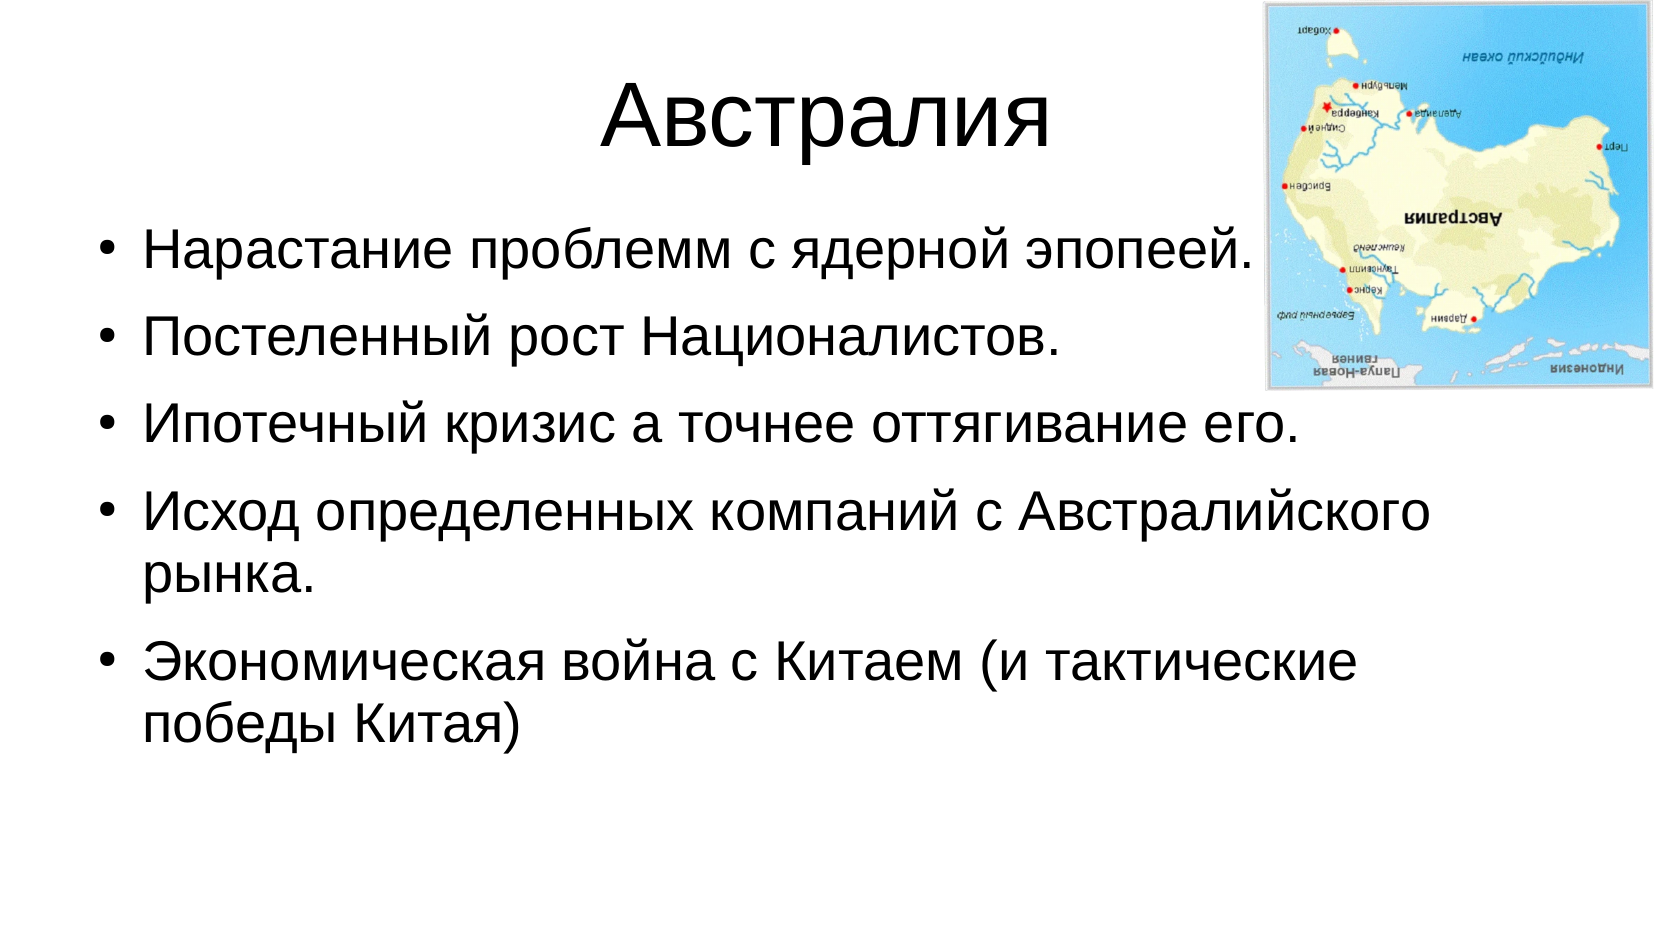

# Австралия
Нарастание проблемм с ядерной эпопеей.
Постеленный рост Националистов.
Ипотечный кризис а точнее оттягивание его.
Исход определенных компаний с Австралийского рынка.
Экономическая война с Китаем (и тактические победы Китая)